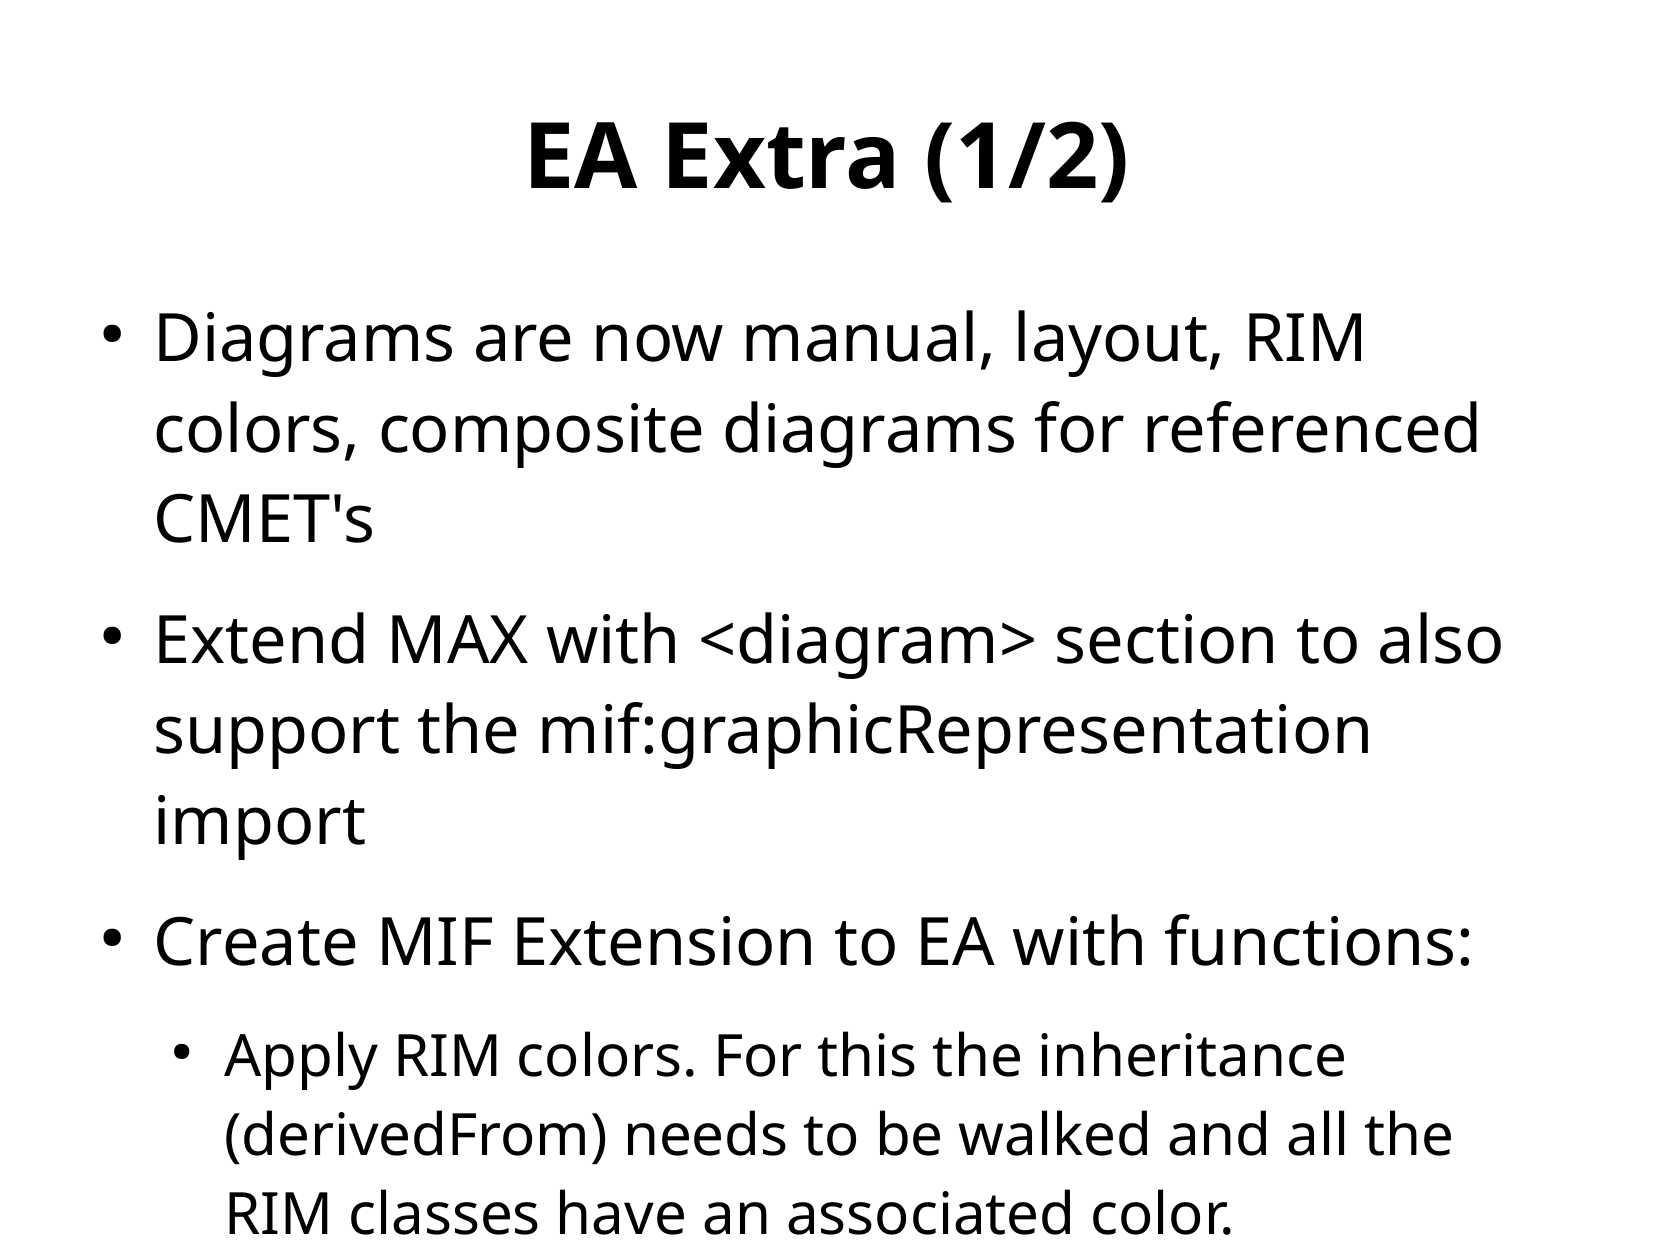

# EA Extra (1/2)
Diagrams are now manual, layout, RIM colors, composite diagrams for referenced CMET's
Extend MAX with <diagram> section to also support the mif:graphicRepresentation import
Create MIF Extension to EA with functions:
Apply RIM colors. For this the inheritance (derivedFrom) needs to be walked and all the RIM classes have an associated color.
Find package/StaticModel based on the XxxRef. Jump to package/StaticModel containing actual definition.